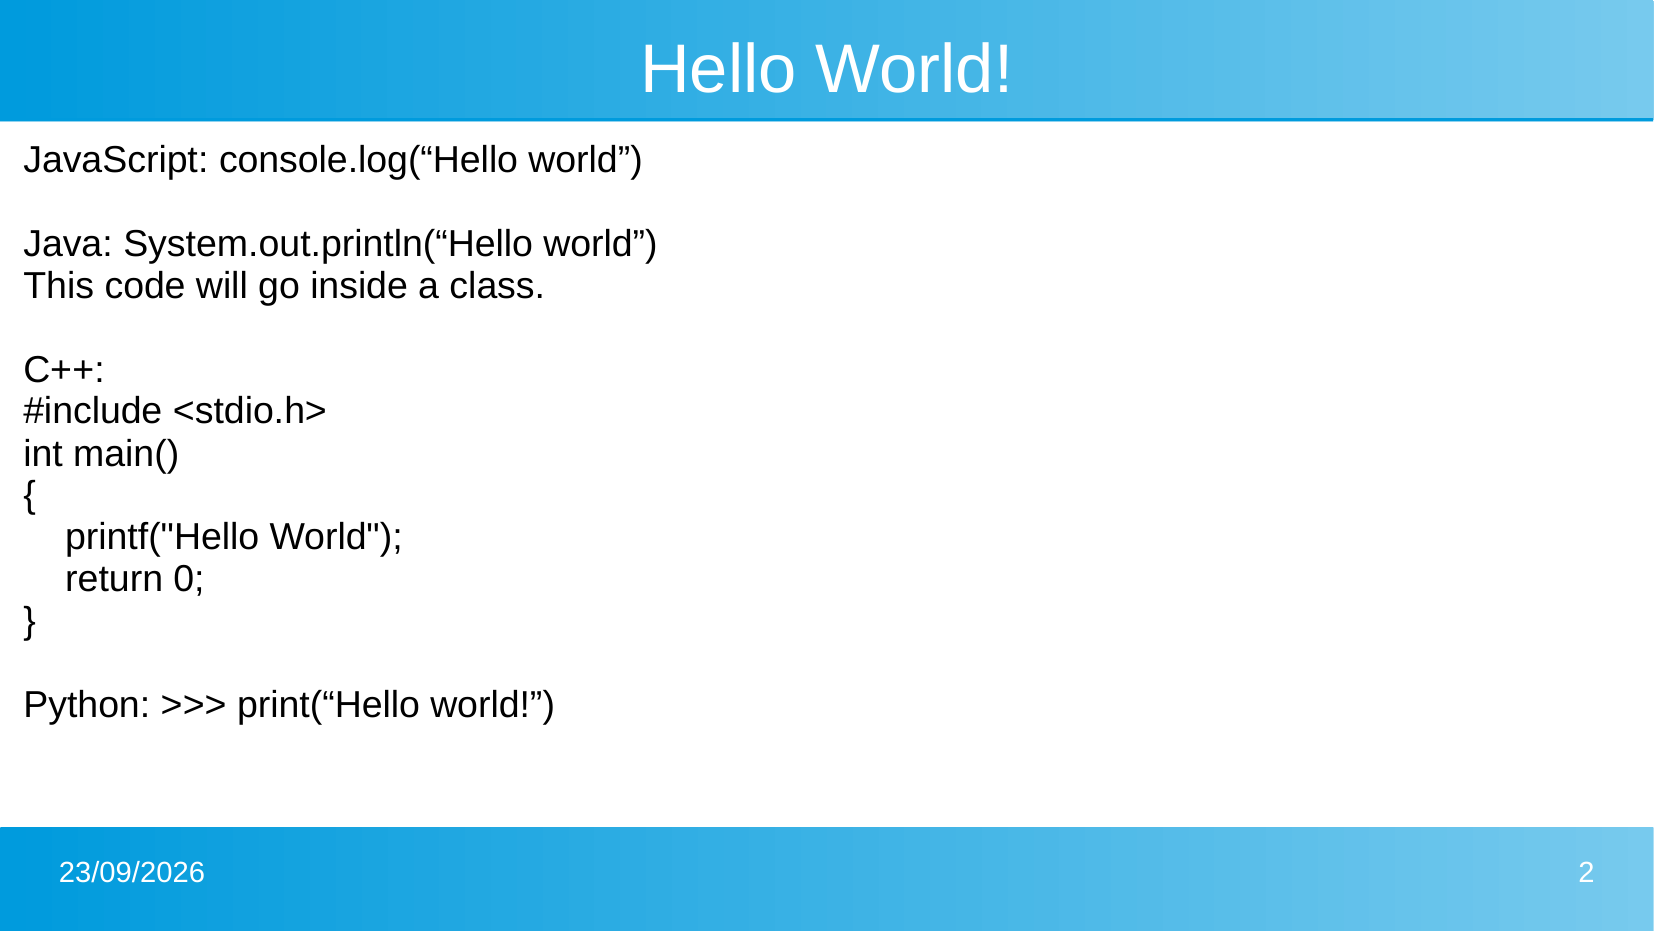

# Hello World!
JavaScript: console.log(“Hello world”)
Java: System.out.println(“Hello world”)
This code will go inside a class.
C++:
#include <stdio.h>
int main()
{
 printf("Hello World");
 return 0;
}
Python: >>> print(“Hello world!”)
2